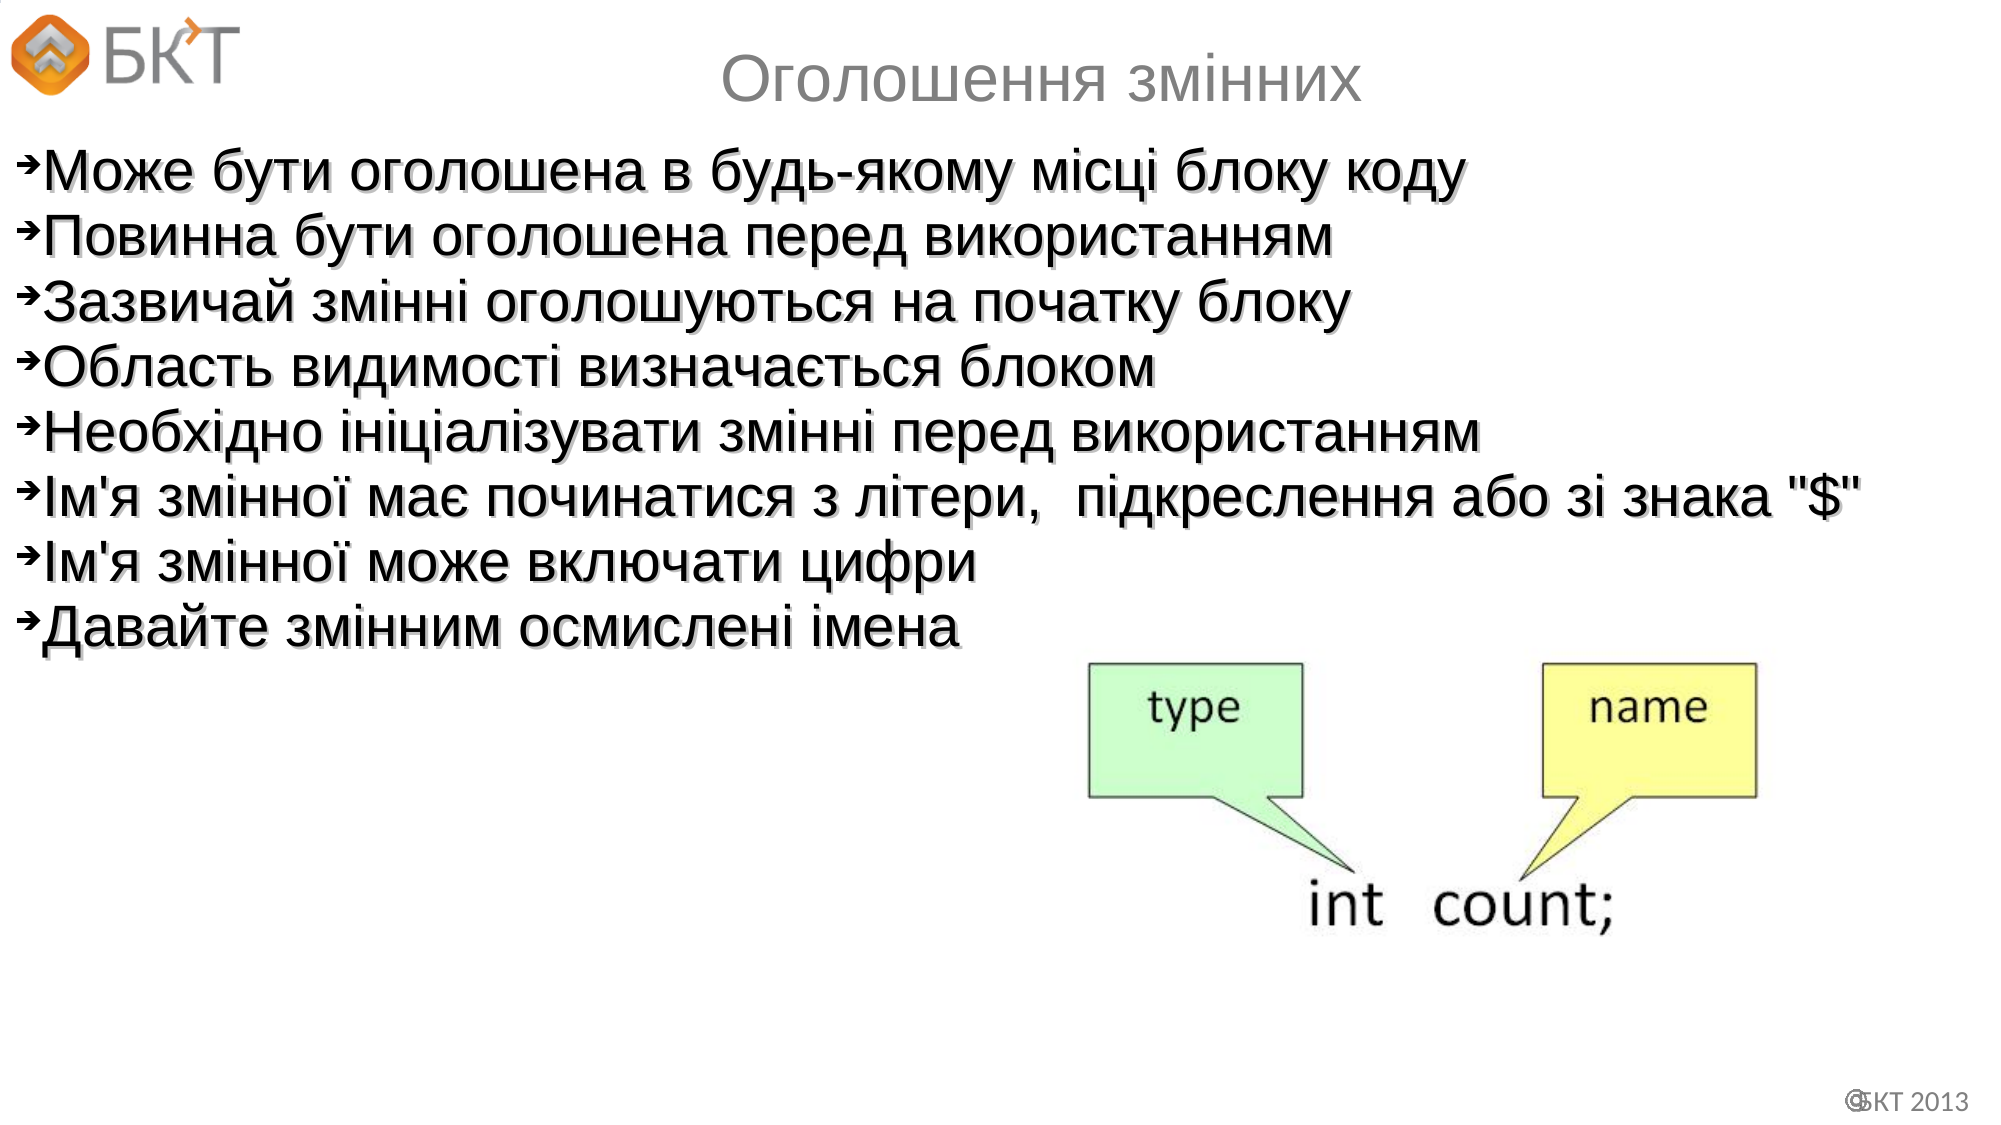

Оголошення змінних
Може бути оголошена в будь-якому місці блоку коду
Повинна бути оголошена перед використанням
Зазвичай змінні оголошуються на початку блоку
Область видимості визначається блоком
Необхідно ініціалізувати змінні перед використанням
Ім'я змінної має починатися з літери, підкреслення або зі знака "$"
Ім'я змінної може включати цифри
Давайте змінним осмислені імена
БКТ 2013